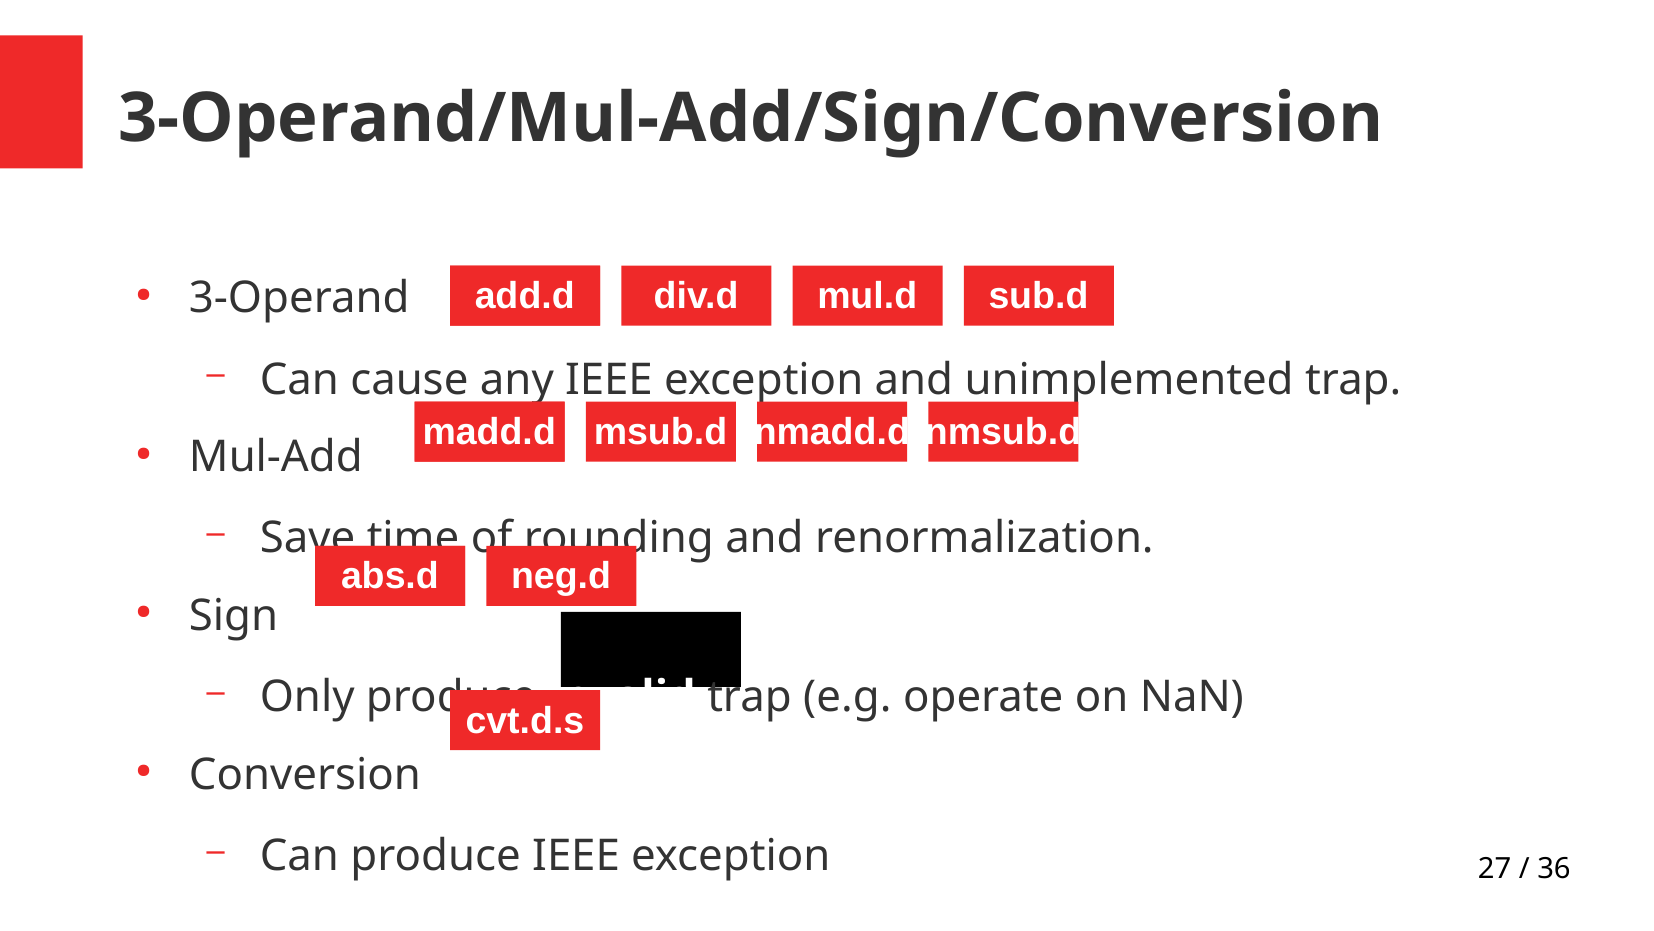

# 3-Operand/Mul-Add/Sign/Conversion
3-Operand
Can cause any IEEE exception and unimplemented trap.
Mul-Add
Save time of rounding and renormalization.
Sign
Only produce invalid trap (e.g. operate on NaN)
Conversion
Can produce IEEE exception
add.d
add.d
div.d
mul.d
sub.d
add.d
madd.d
msub.d
nmadd.d
nmsub.d
add.d
abs.d
neg.d
cvt.d.s
27